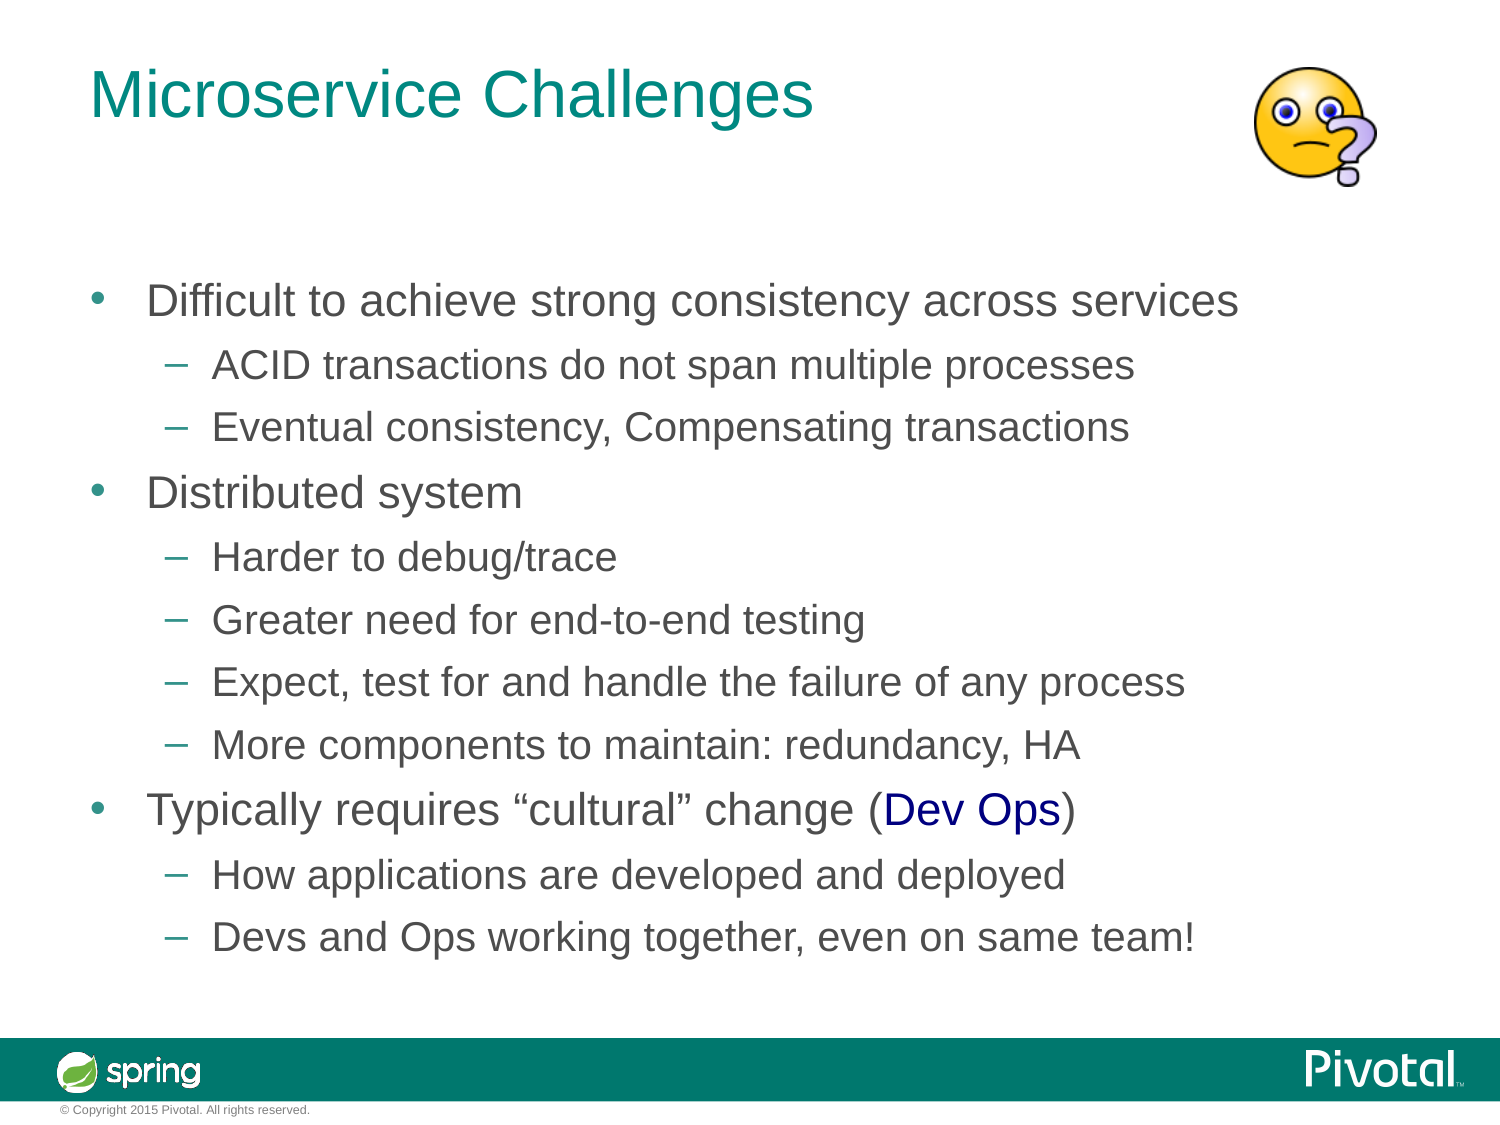

# Microservice Challenges
Difficult to achieve strong consistency across services
ACID transactions do not span multiple processes
Eventual consistency, Compensating transactions
Distributed system
Harder to debug/trace
Greater need for end-to-end testing
Expect, test for and handle the failure of any process
More components to maintain: redundancy, HA
Typically requires “cultural” change (Dev Ops)
How applications are developed and deployed
Devs and Ops working together, even on same team!